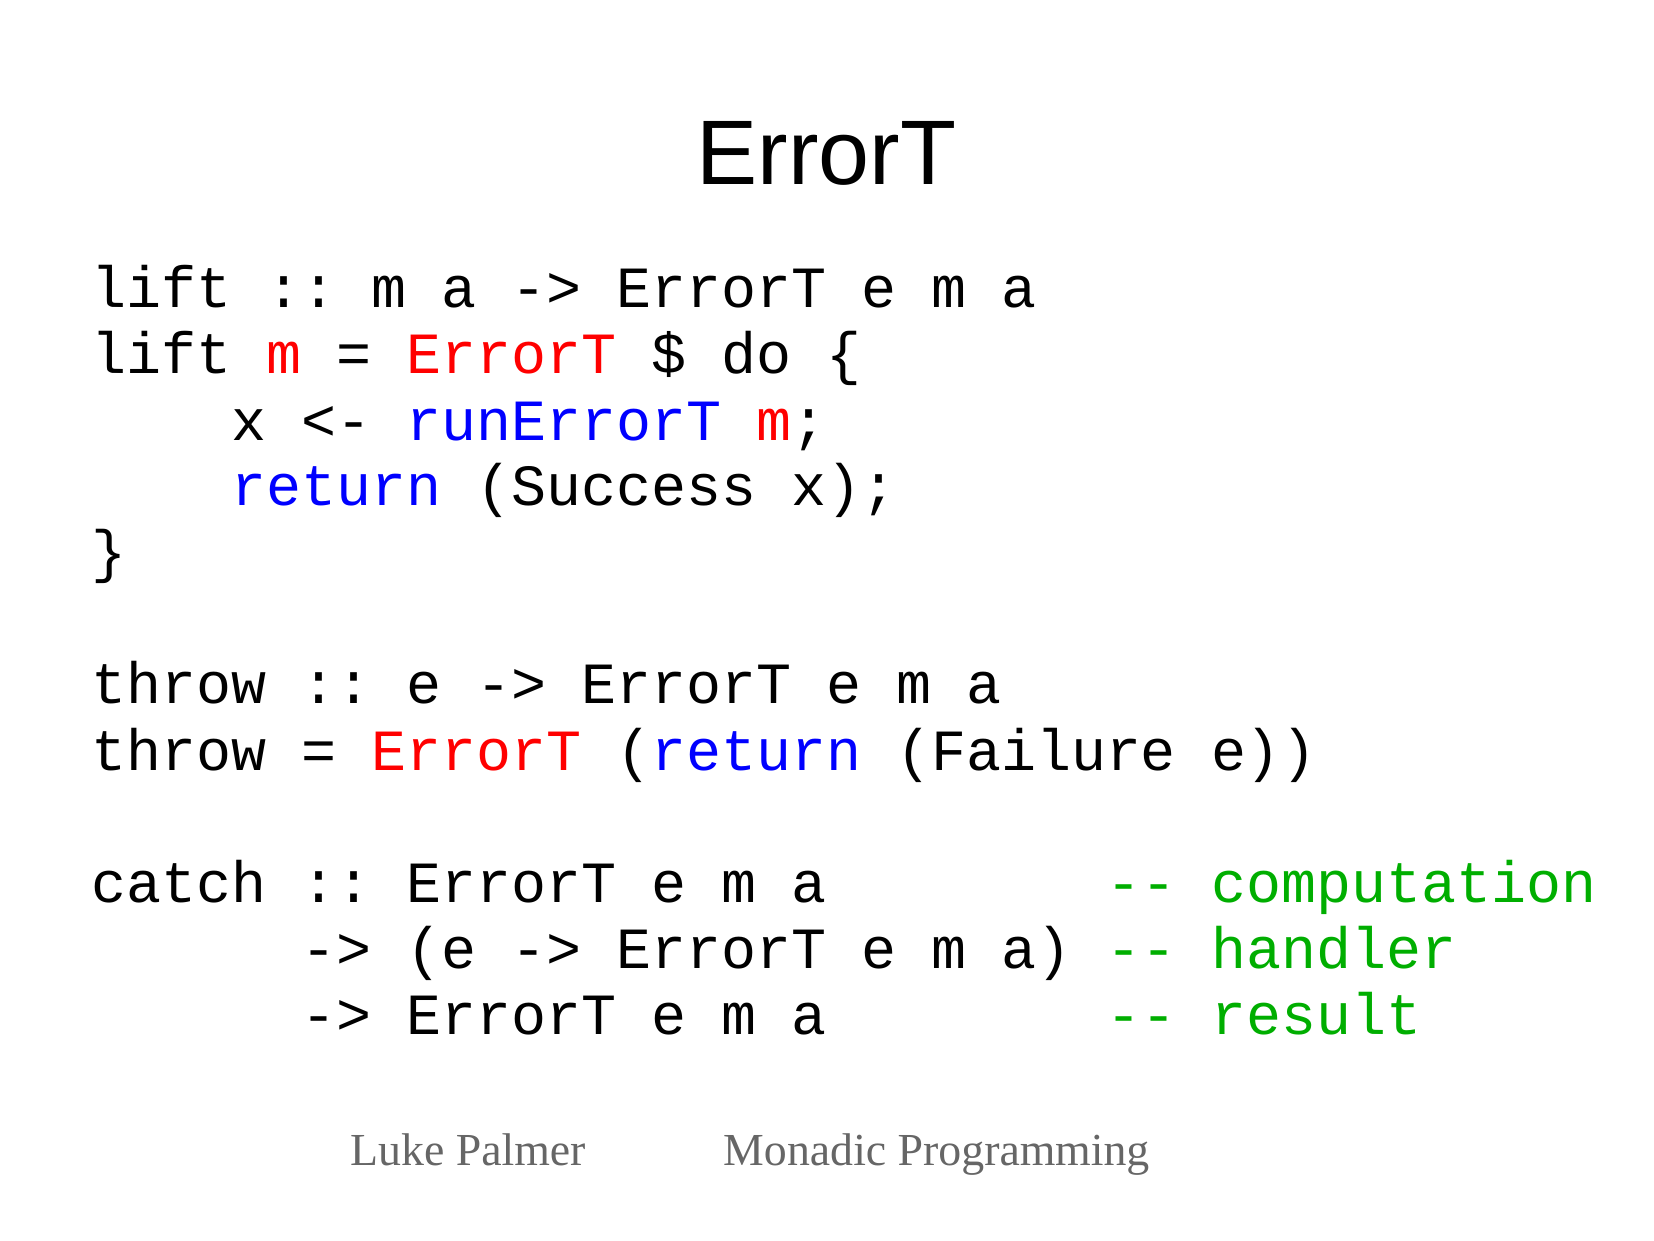

# ErrorT
lift :: m a -> ErrorT e m a
lift m = ErrorT $ do {
 x <- runErrorT m;
 return (Success x);
}
throw :: e -> ErrorT e m a
throw = ErrorT (return (Failure e))
catch :: ErrorT e m a -- computation
 -> (e -> ErrorT e m a) -- handler
 -> ErrorT e m a -- result